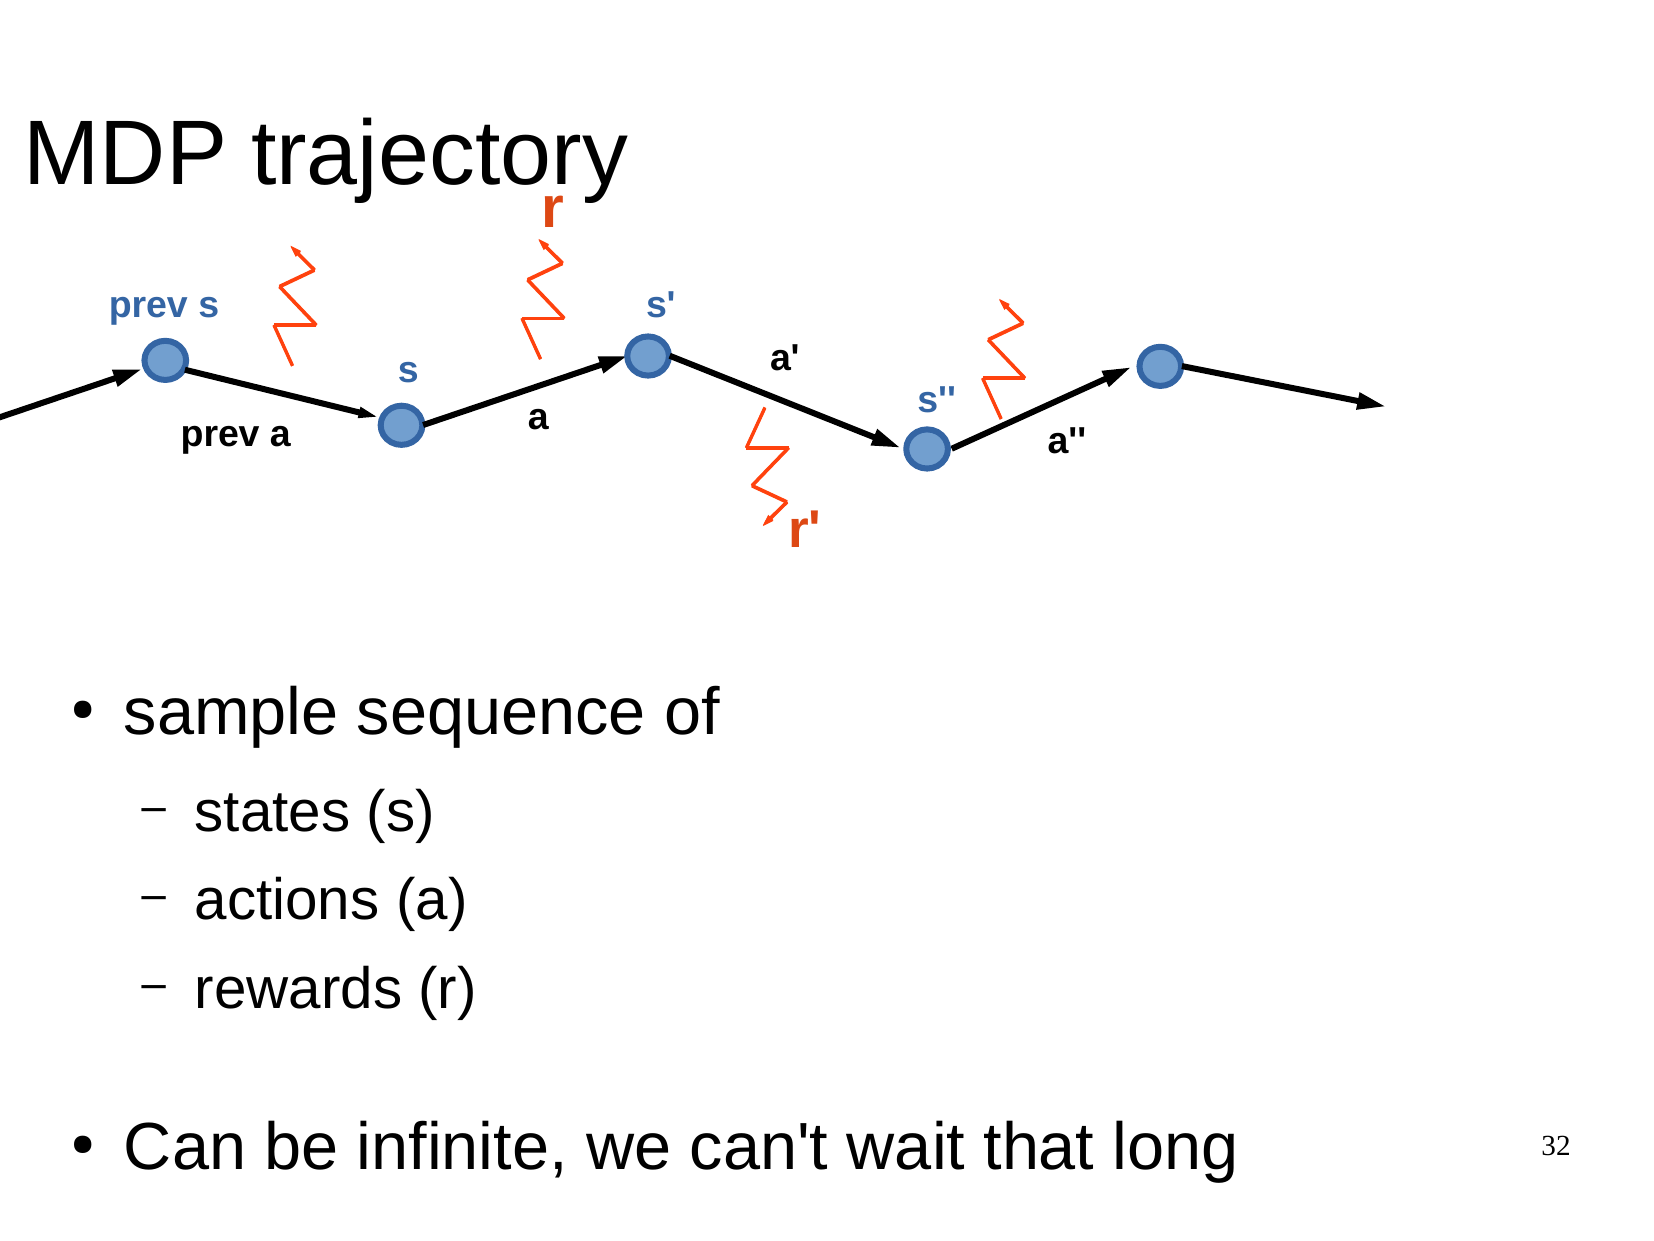

# MDP trajectory
r
prev s
s'
a'
s
s''
a
prev a
a''
r'
sample sequence of
states (s)
actions (a)
rewards (r)
Can be infinite, we can't wait that long
32